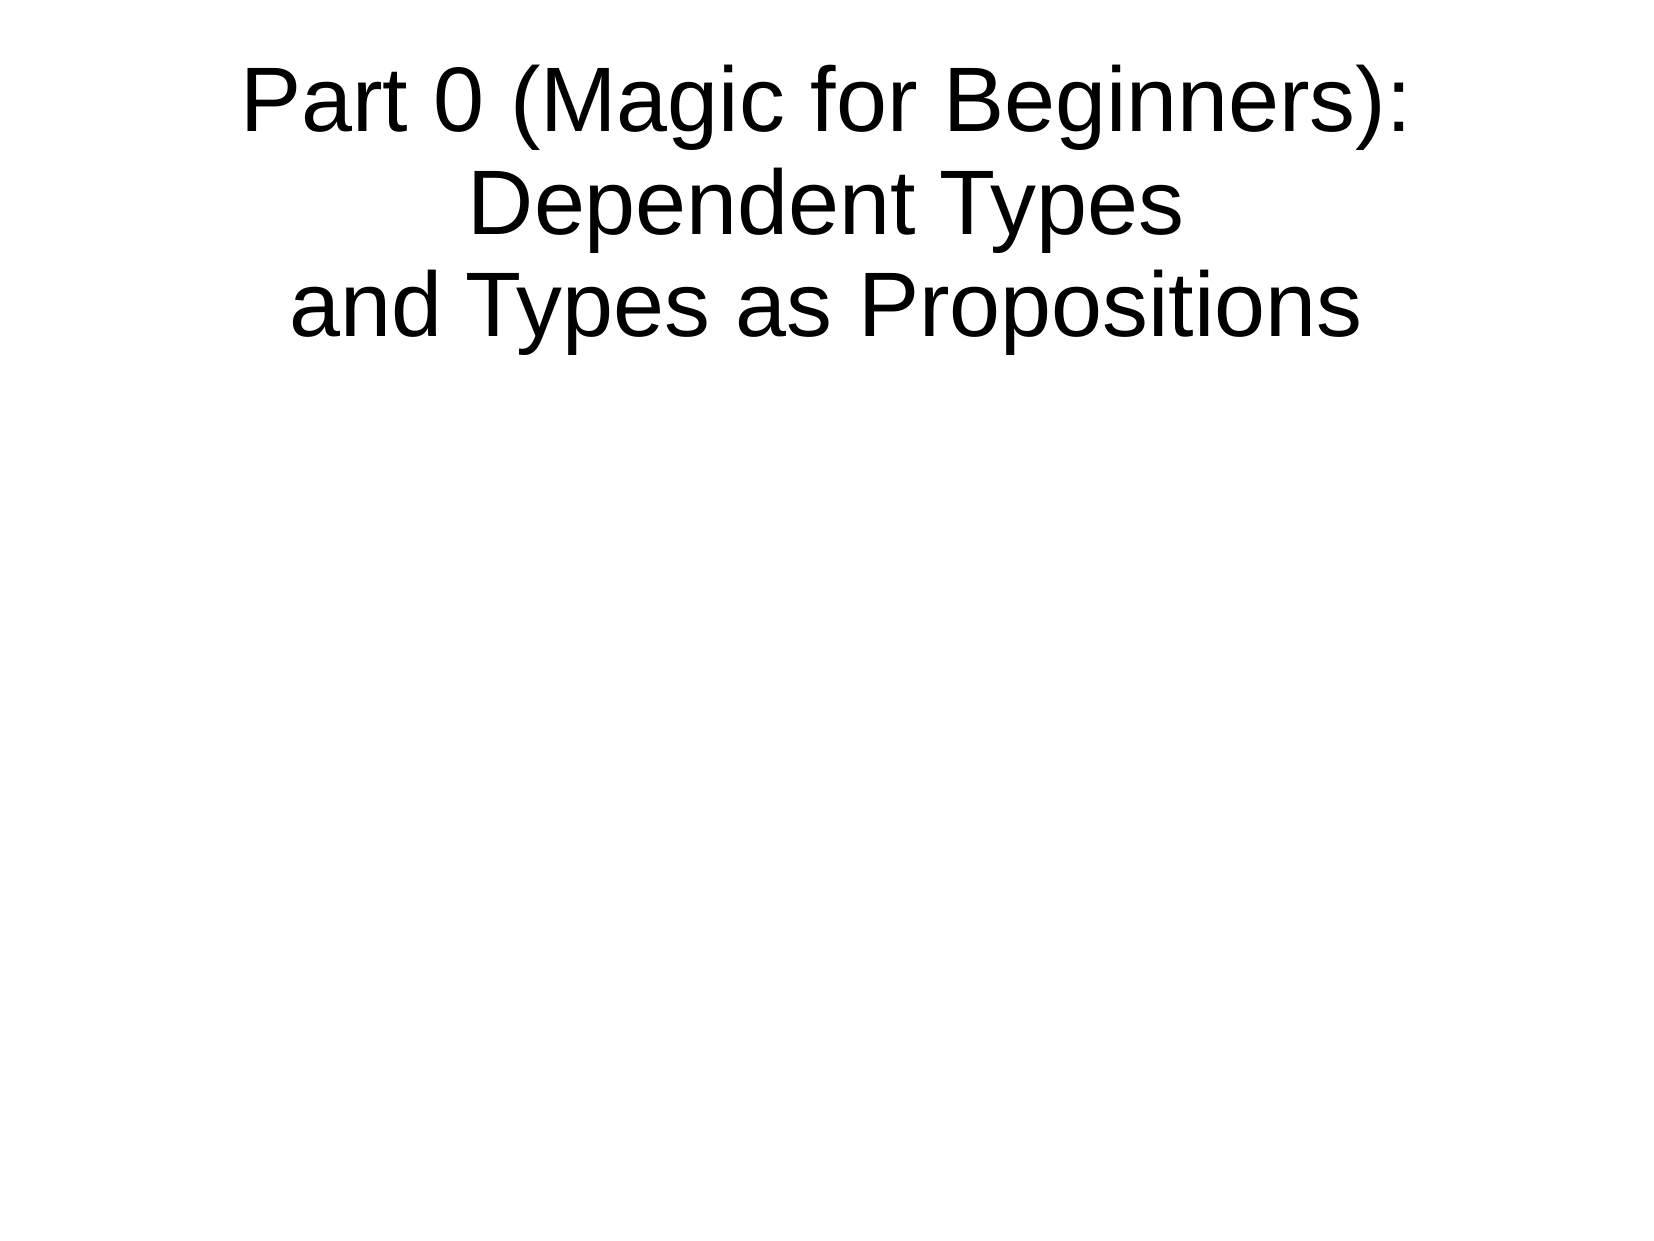

# Part 0 (Magic for Beginners): Dependent Types and Types as Propositions